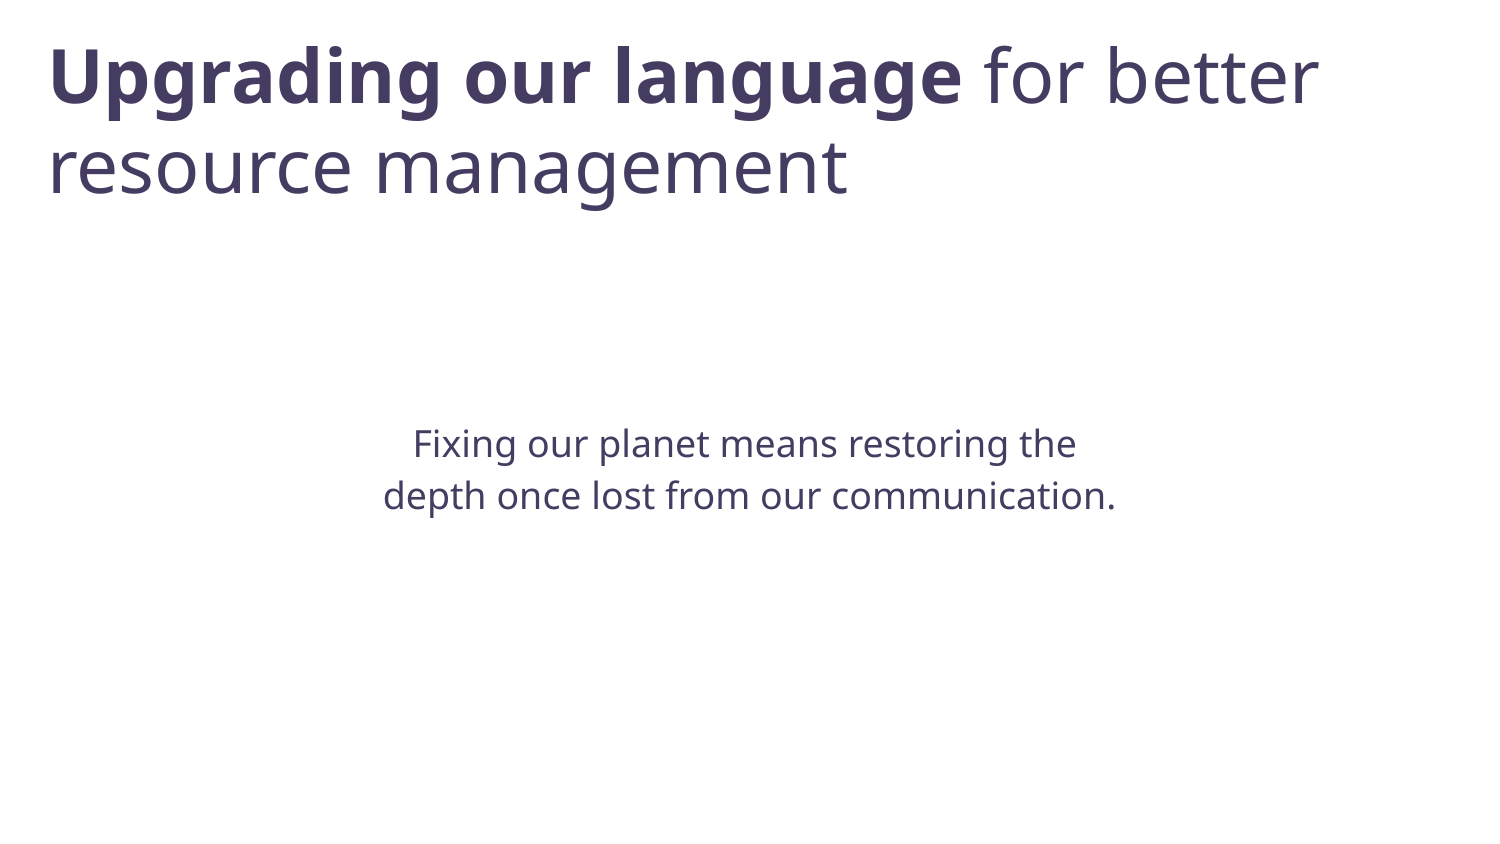

Upgrading our language for better resource management
# Fixing our planet means restoring the depth once lost from our communication.